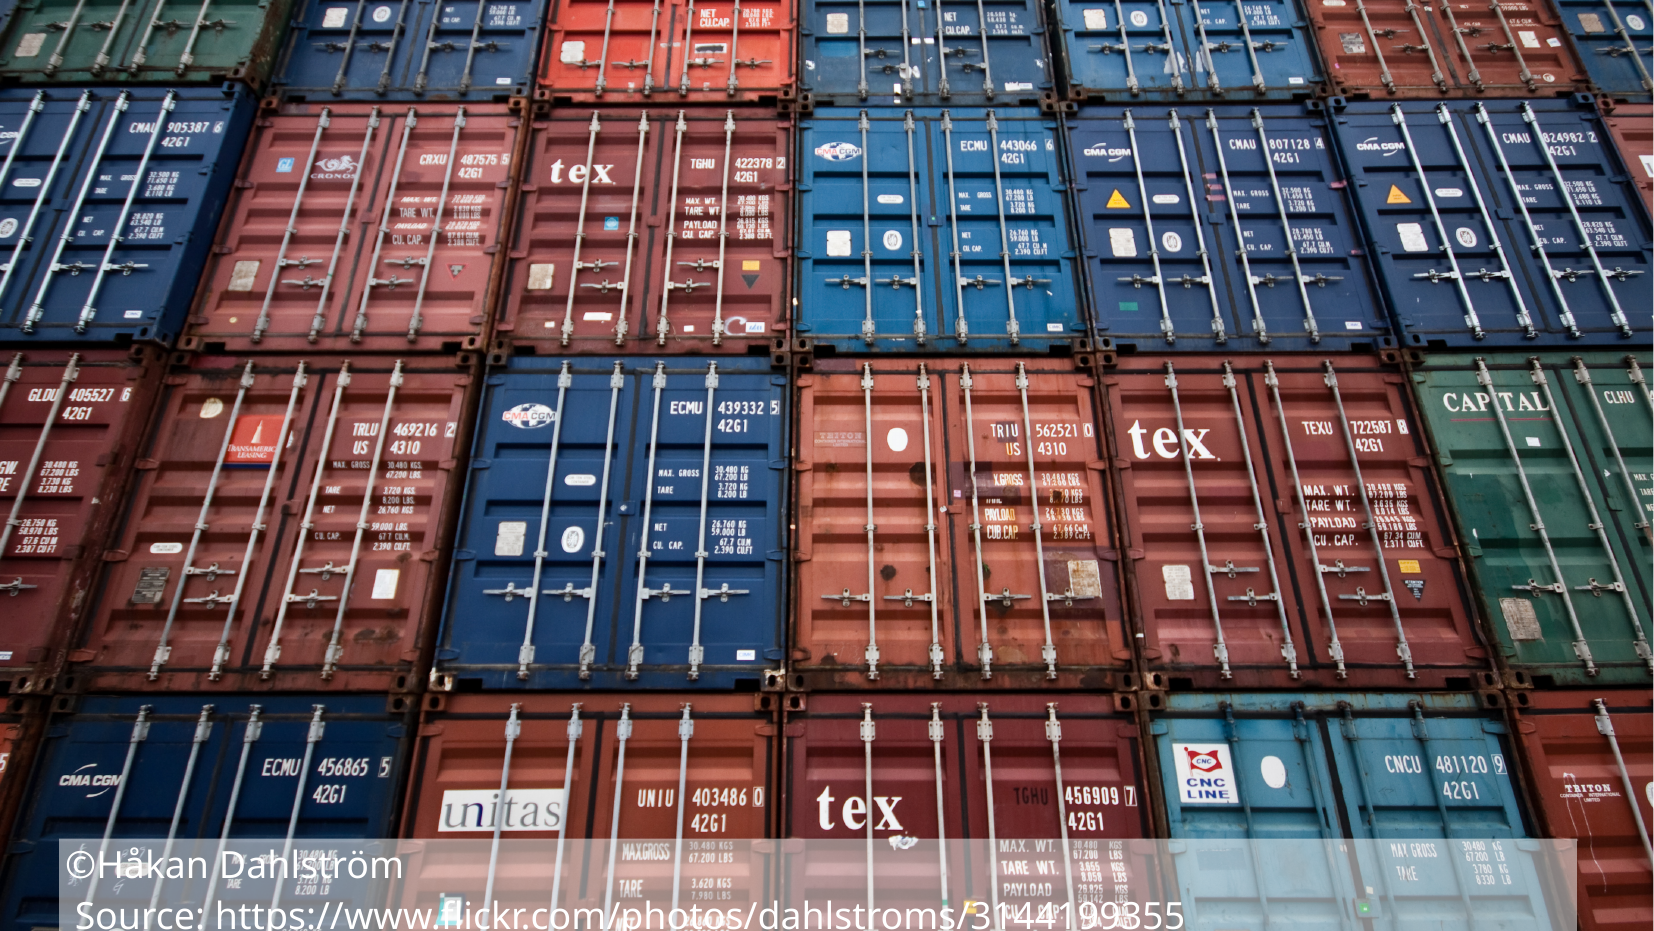

# Container Hype
TODO : Vollflächiges Container Bild
©Håkan Dahlström
 Source: https://www.flickr.com/photos/dahlstroms/3144199355